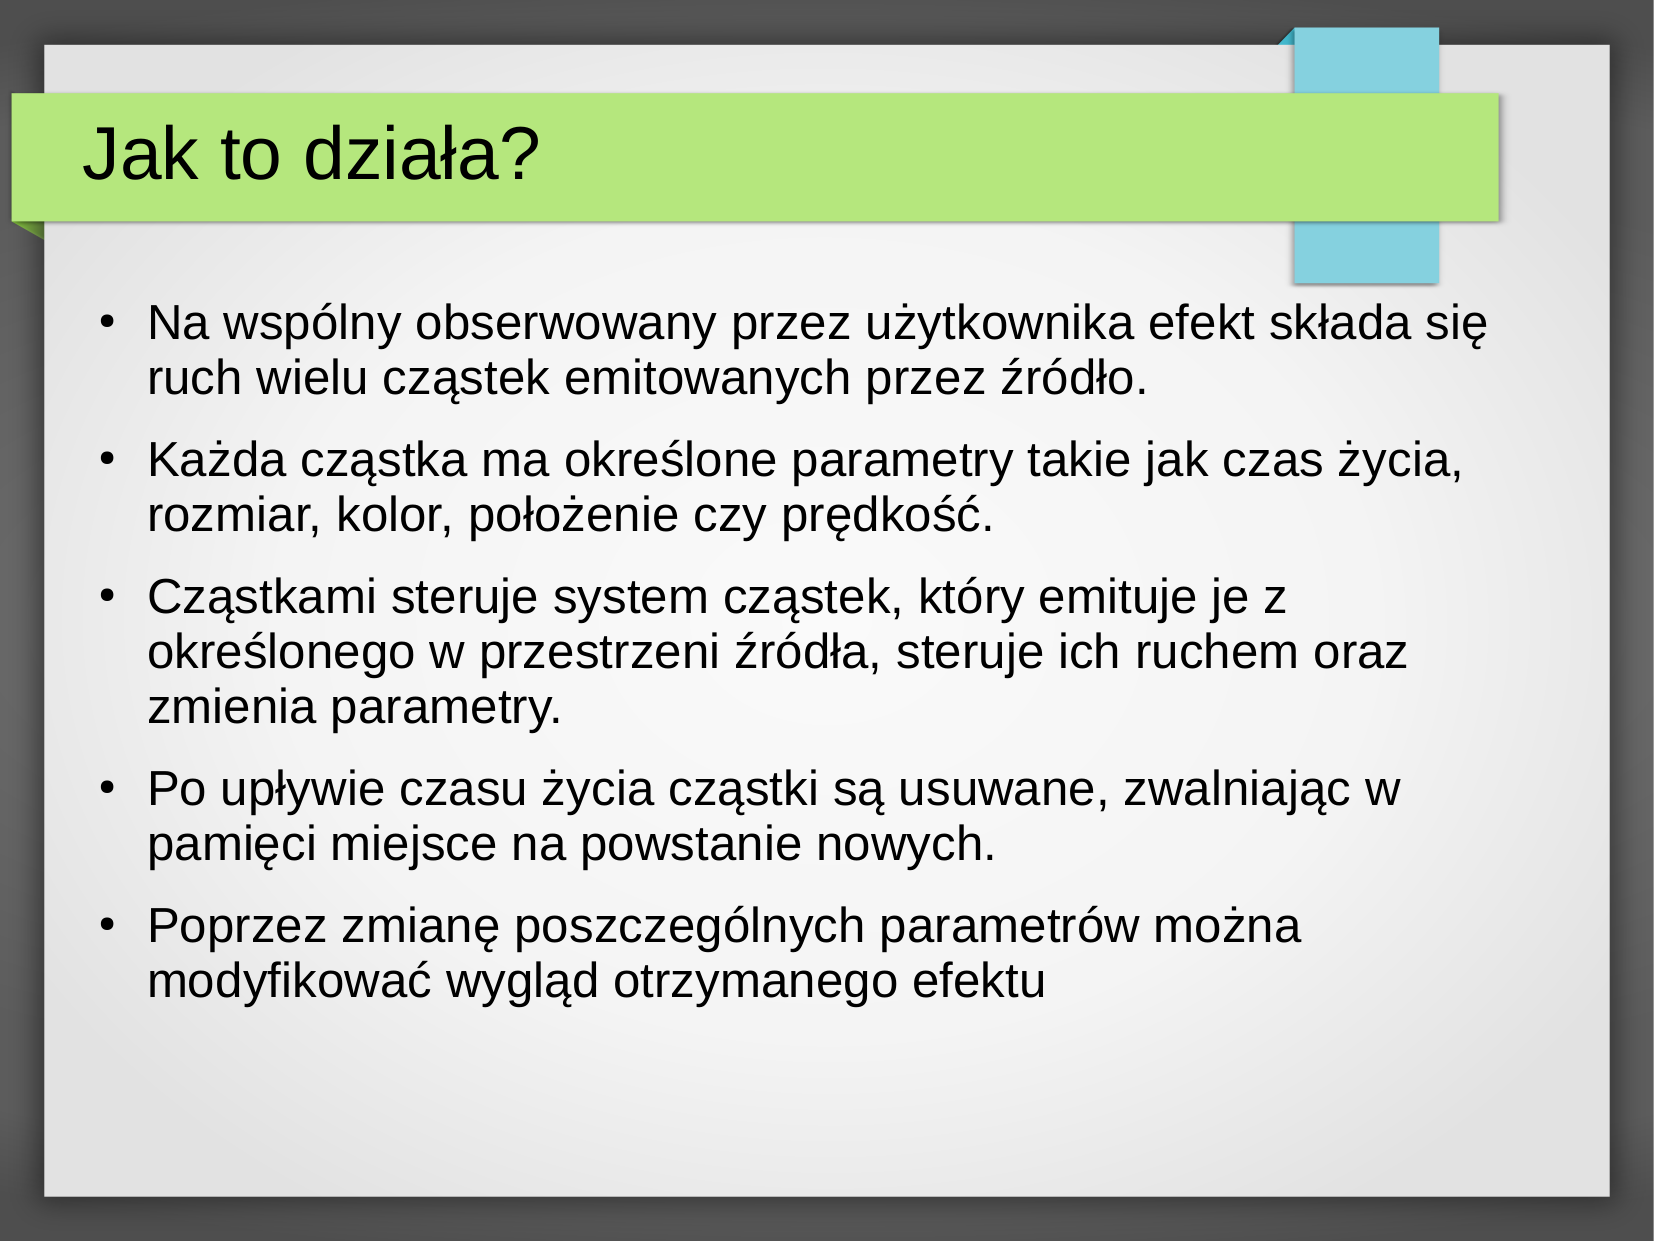

# Jak to działa?
Na wspólny obserwowany przez użytkownika efekt składa się ruch wielu cząstek emitowanych przez źródło.
Każda cząstka ma określone parametry takie jak czas życia, rozmiar, kolor, położenie czy prędkość.
Cząstkami steruje system cząstek, który emituje je z określonego w przestrzeni źródła, steruje ich ruchem oraz zmienia parametry.
Po upływie czasu życia cząstki są usuwane, zwalniając w pamięci miejsce na powstanie nowych.
Poprzez zmianę poszczególnych parametrów można modyfikować wygląd otrzymanego efektu